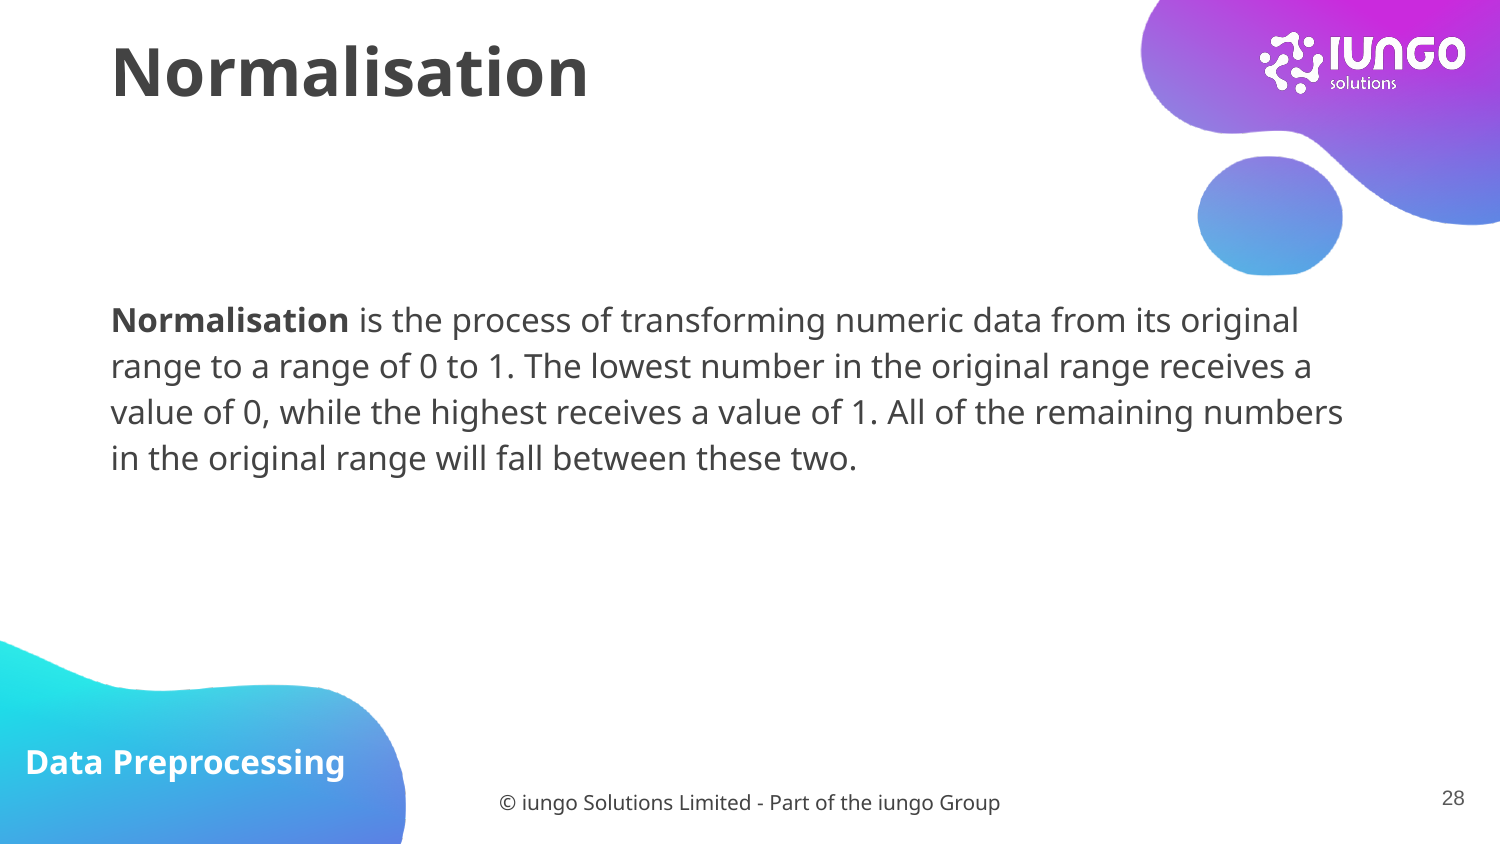

# Normalisation
Normalisation is the process of transforming numeric data from its original range to a range of 0 to 1. The lowest number in the original range receives a value of 0, while the highest receives a value of 1. All of the remaining numbers in the original range will fall between these two.
Data Preprocessing